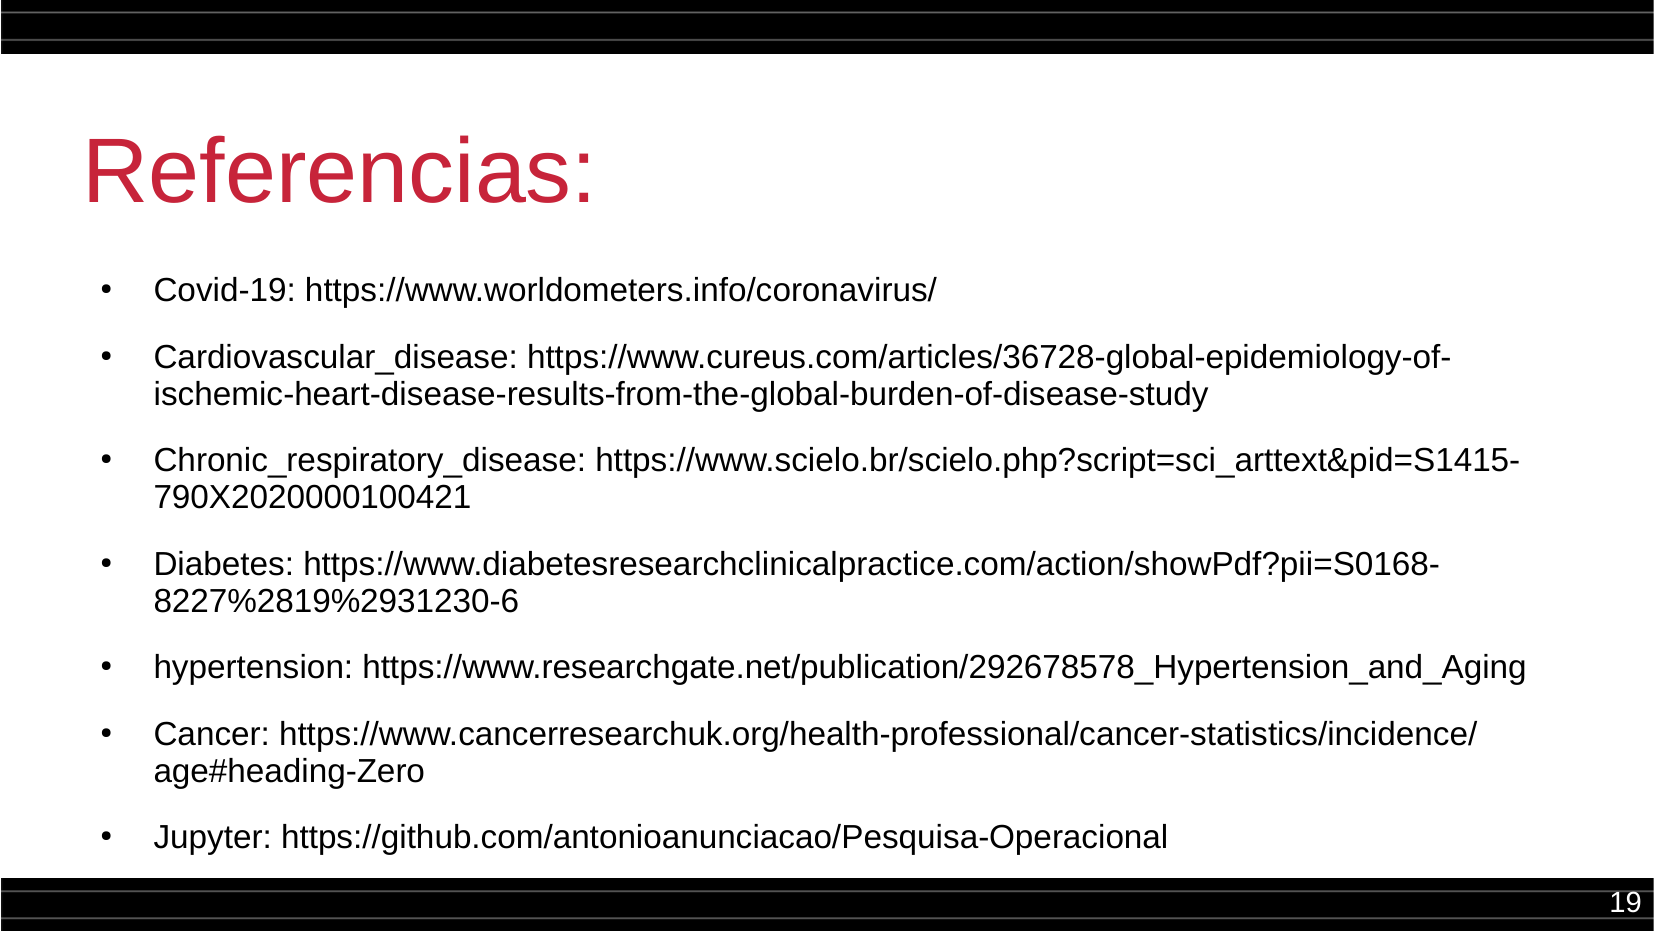

# Referencias:
Covid-19: https://www.worldometers.info/coronavirus/
Cardiovascular_disease: https://www.cureus.com/articles/36728-global-epidemiology-of-ischemic-heart-disease-results-from-the-global-burden-of-disease-study
Chronic_respiratory_disease: https://www.scielo.br/scielo.php?script=sci_arttext&pid=S1415-790X2020000100421
Diabetes: https://www.diabetesresearchclinicalpractice.com/action/showPdf?pii=S0168-8227%2819%2931230-6
hypertension: https://www.researchgate.net/publication/292678578_Hypertension_and_Aging
Cancer: https://www.cancerresearchuk.org/health-professional/cancer-statistics/incidence/age#heading-Zero
Jupyter: https://github.com/antonioanunciacao/Pesquisa-Operacional